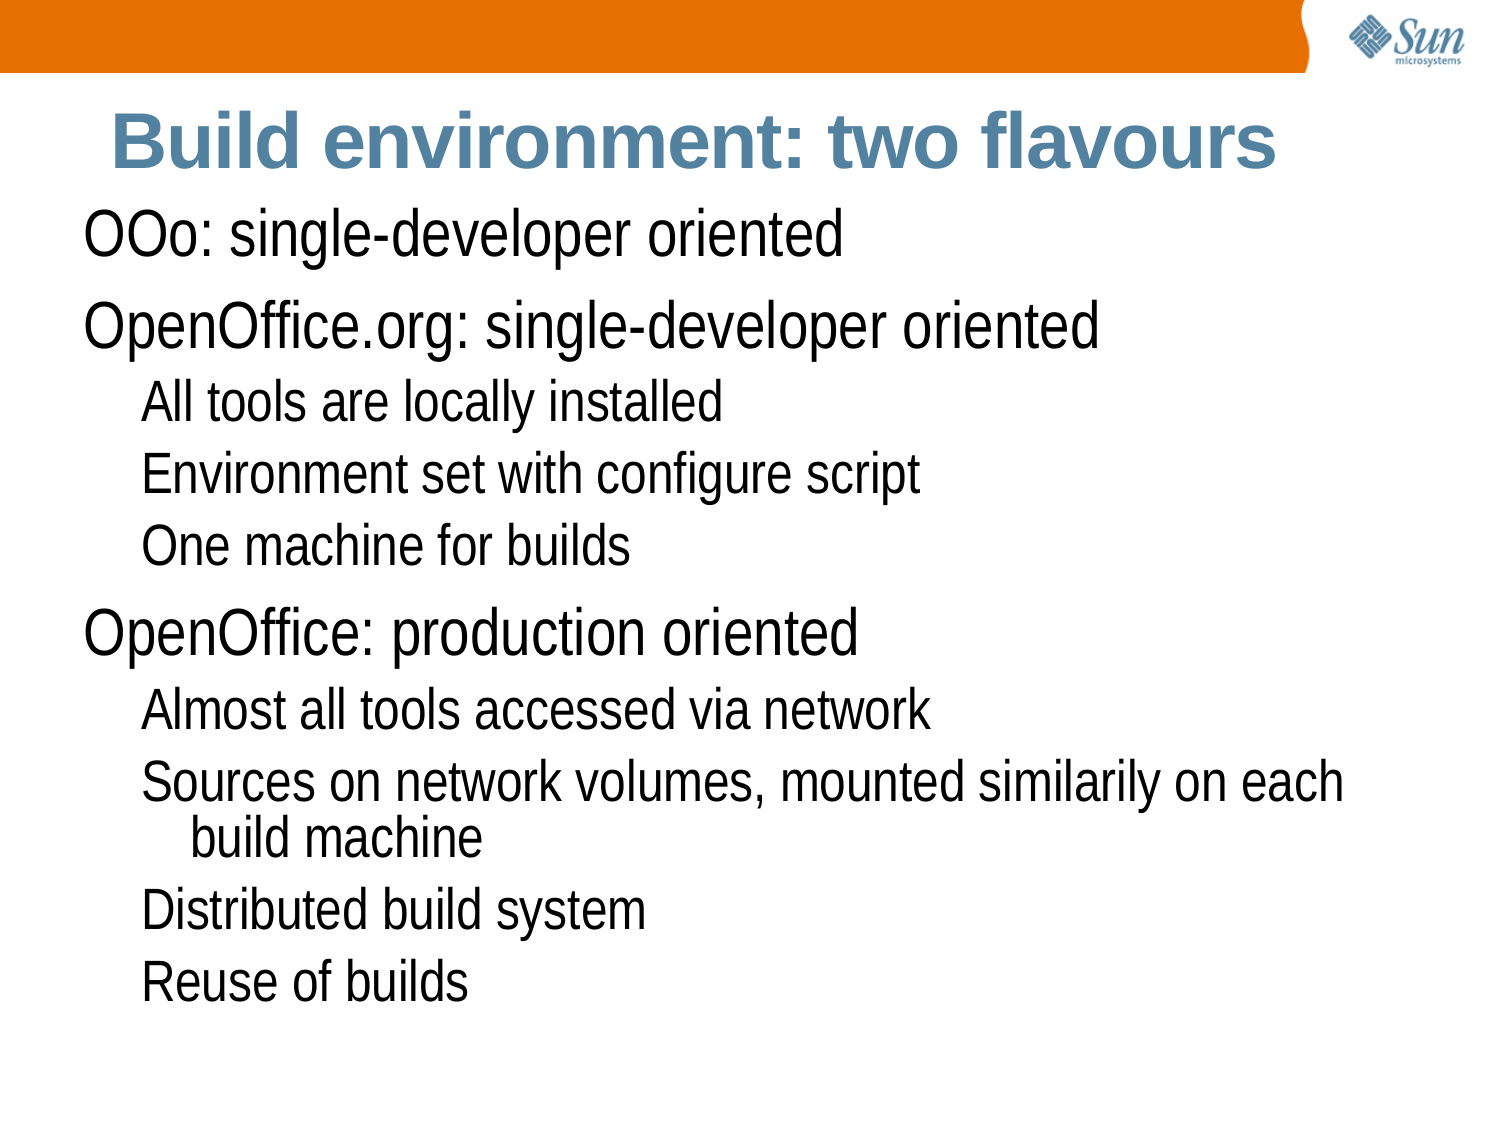

# Build environment: two flavours
OOo: single-developer oriented
OpenOffice.org: single-developer oriented
All tools are locally installed
Environment set with configure script
One machine for builds
OpenOffice: production oriented
Almost all tools accessed via network
Sources on network volumes, mounted similarily on each build machine
Distributed build system
Reuse of builds